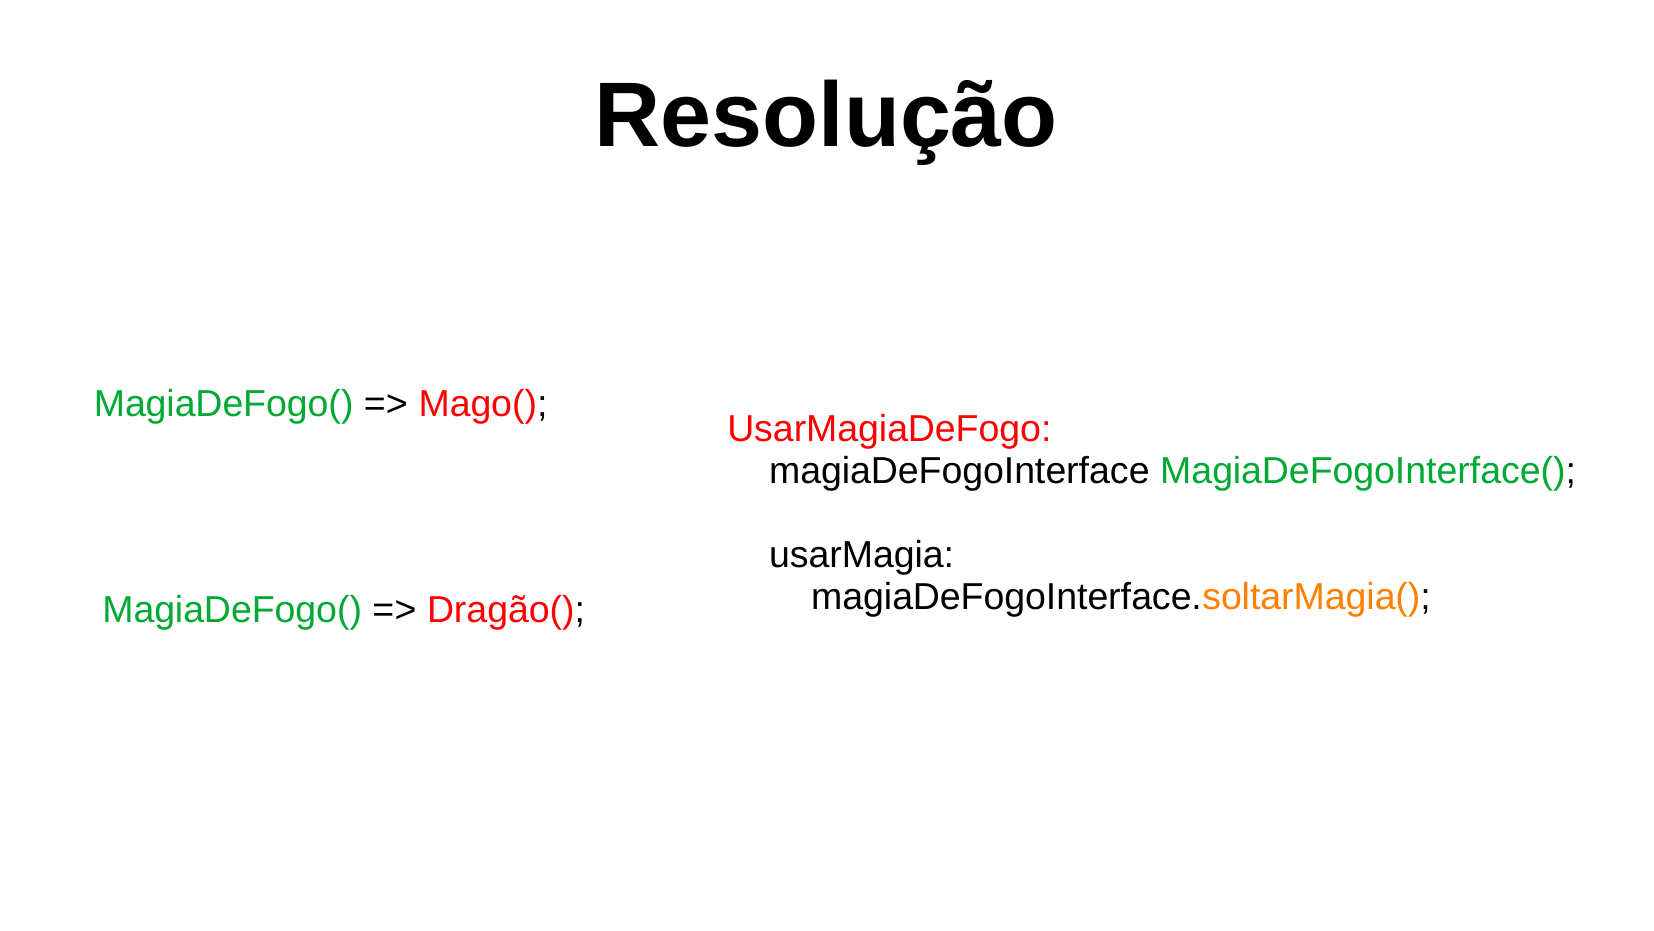

# Resolução
MagiaDeFogo() => Mago();
UsarMagiaDeFogo:
 magiaDeFogoInterface MagiaDeFogoInterface();
 usarMagia:
 magiaDeFogoInterface.soltarMagia();
MagiaDeFogo() => Dragão();